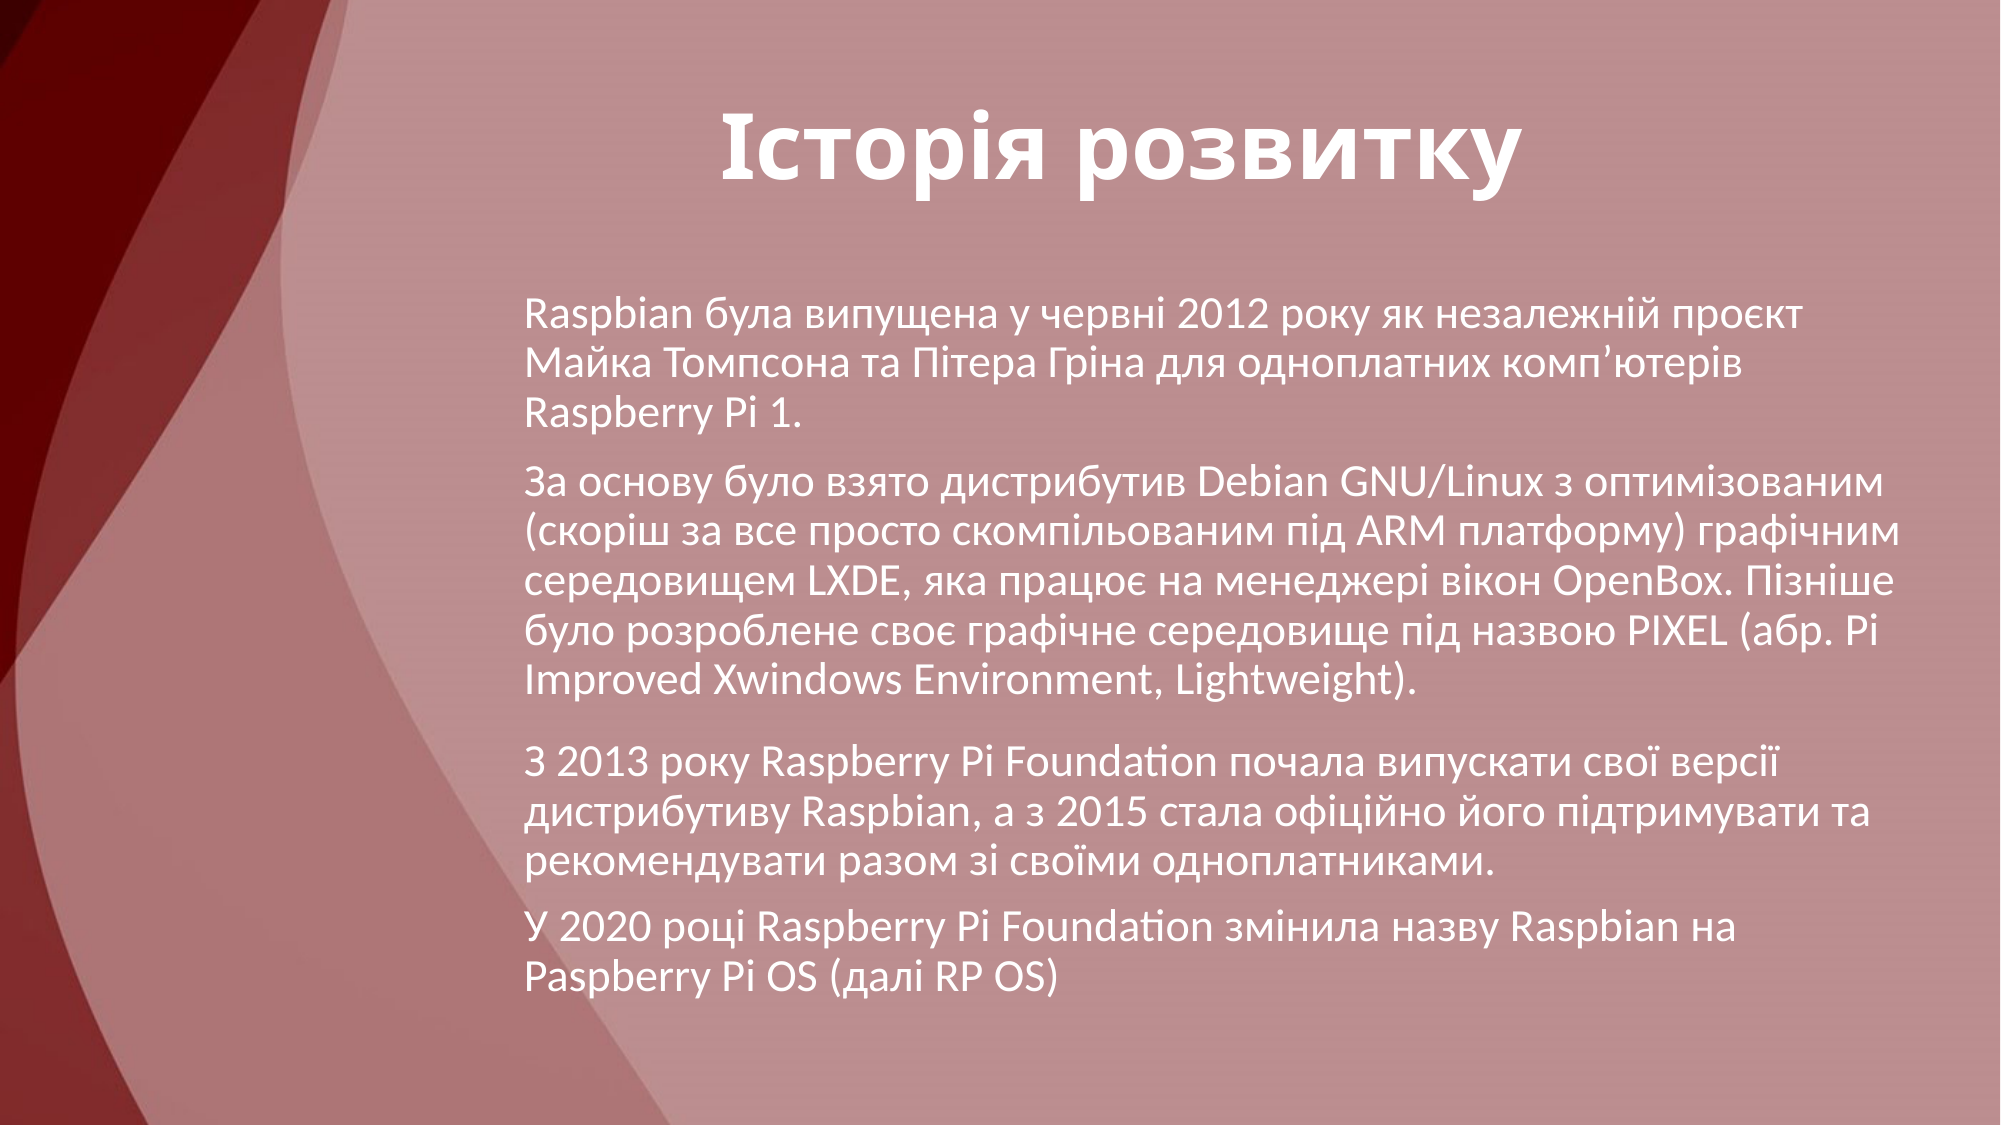

# Історія розвитку
Raspbian була випущена у червні 2012 року як незалежній проєкт Майка Томпсона та Пітера Гріна для одноплатних комп’ютерів Raspberry Pi 1.
За основу було взято дистрибутив Debian GNU/Linux з оптимізованим (скоріш за все просто скомпільованим під ARM платформу) графічним середовищем LXDE, яка працює на менеджері вікон OpenBox. Пізніше було розроблене своє графічне середовище під назвою PIXEL (абр. Pi Improved Xwindows Environment, Lightweight).
З 2013 року Raspberry Pi Foundation почала випускати свої версії дистрибутиву Raspbian, а з 2015 стала офіційно його підтримувати та рекомендувати разом зі своїми одноплатниками.
У 2020 році Raspberry Pi Foundation змінила назву Raspbian на Paspberry Pi OS (далі RP OS)